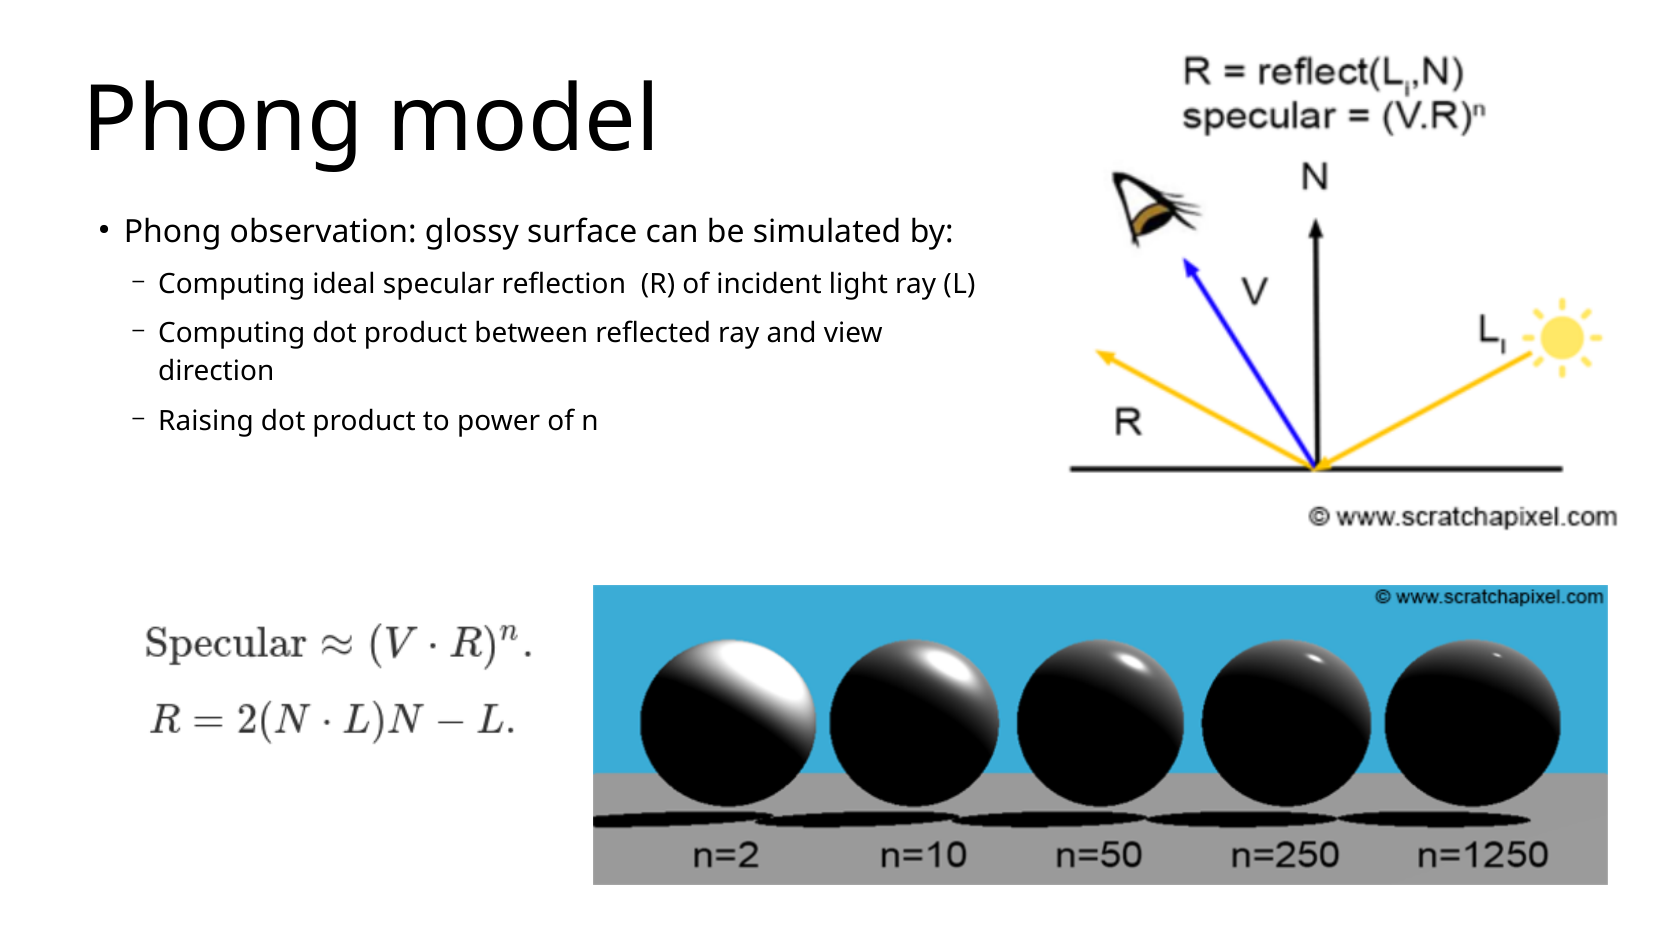

# Phong model
Phong observation: glossy surface can be simulated by:
Computing ideal specular reflection (R) of incident light ray (L)
Computing dot product between reflected ray and view direction
Raising dot product to power of n